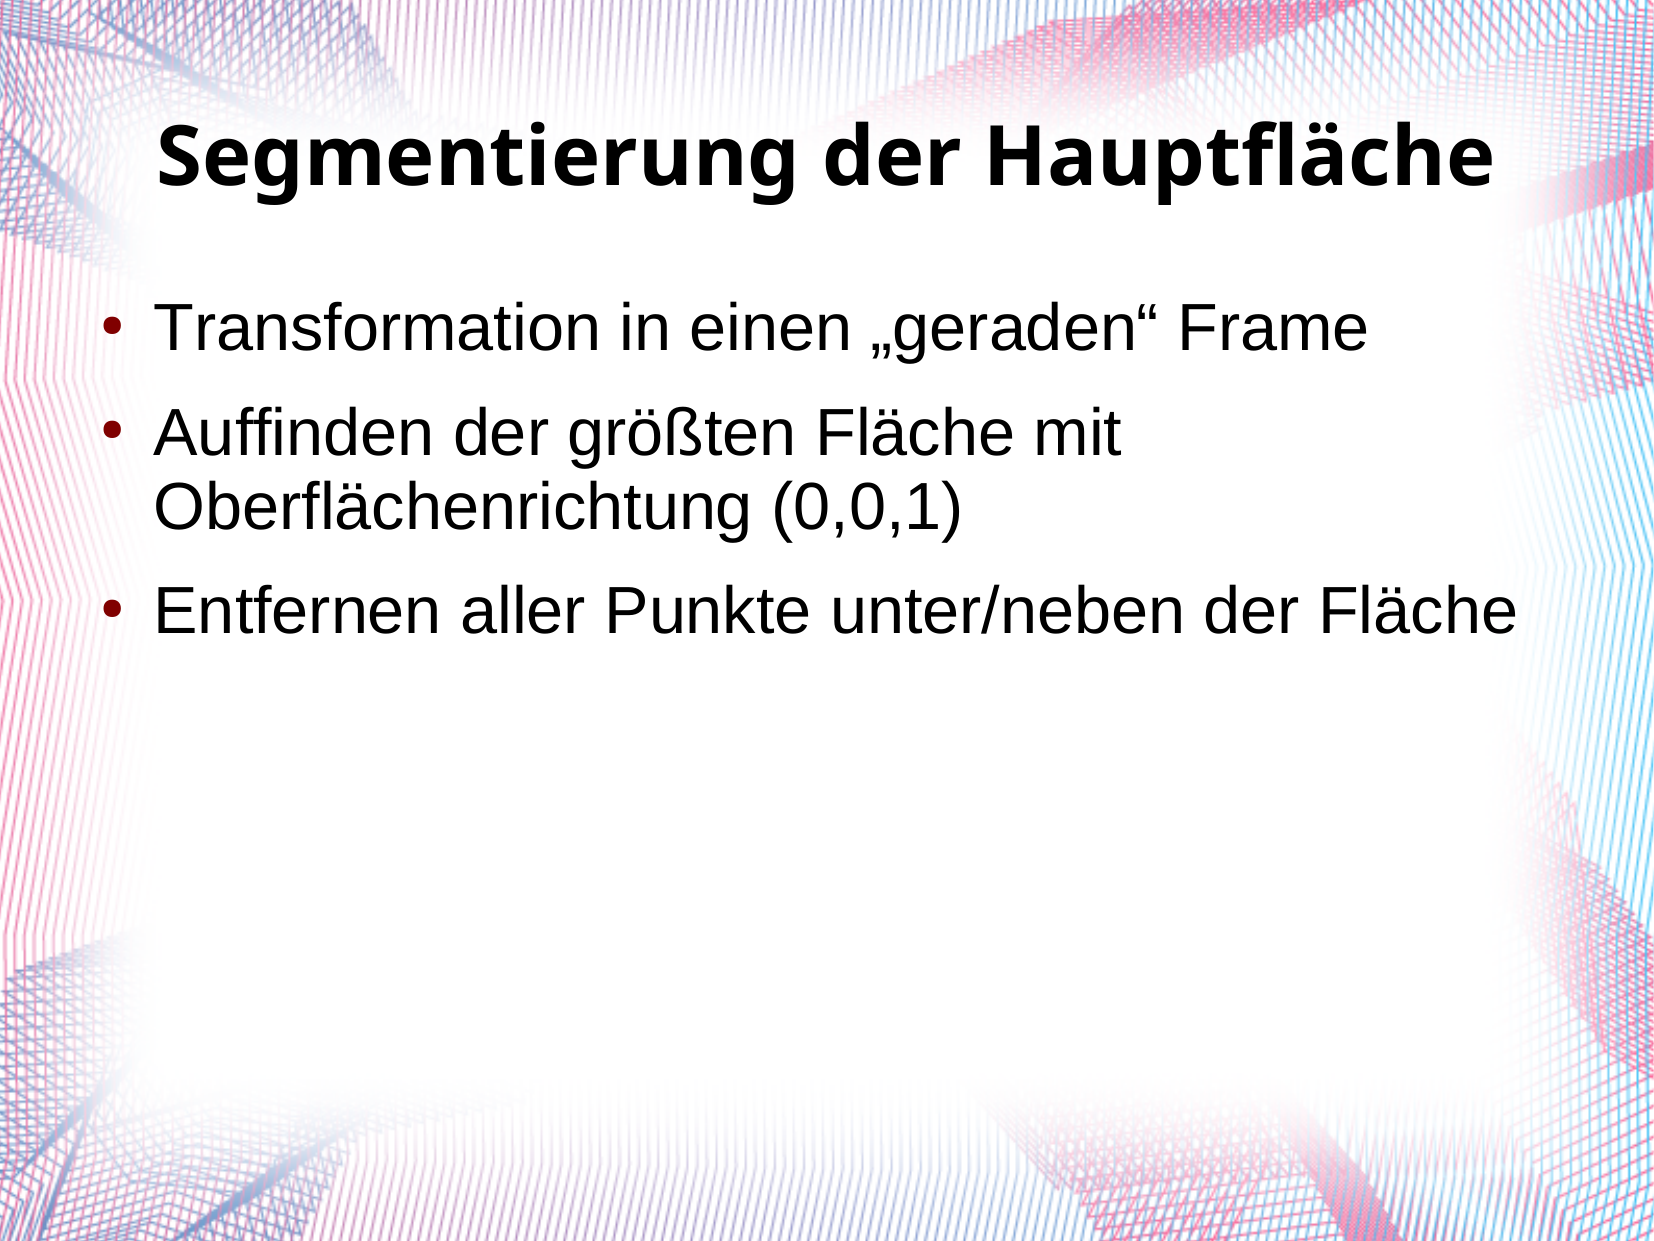

# Segmentierung der Hauptfläche
Transformation in einen „geraden“ Frame
Auffinden der größten Fläche mit Oberflächenrichtung (0,0,1)
Entfernen aller Punkte unter/neben der Fläche